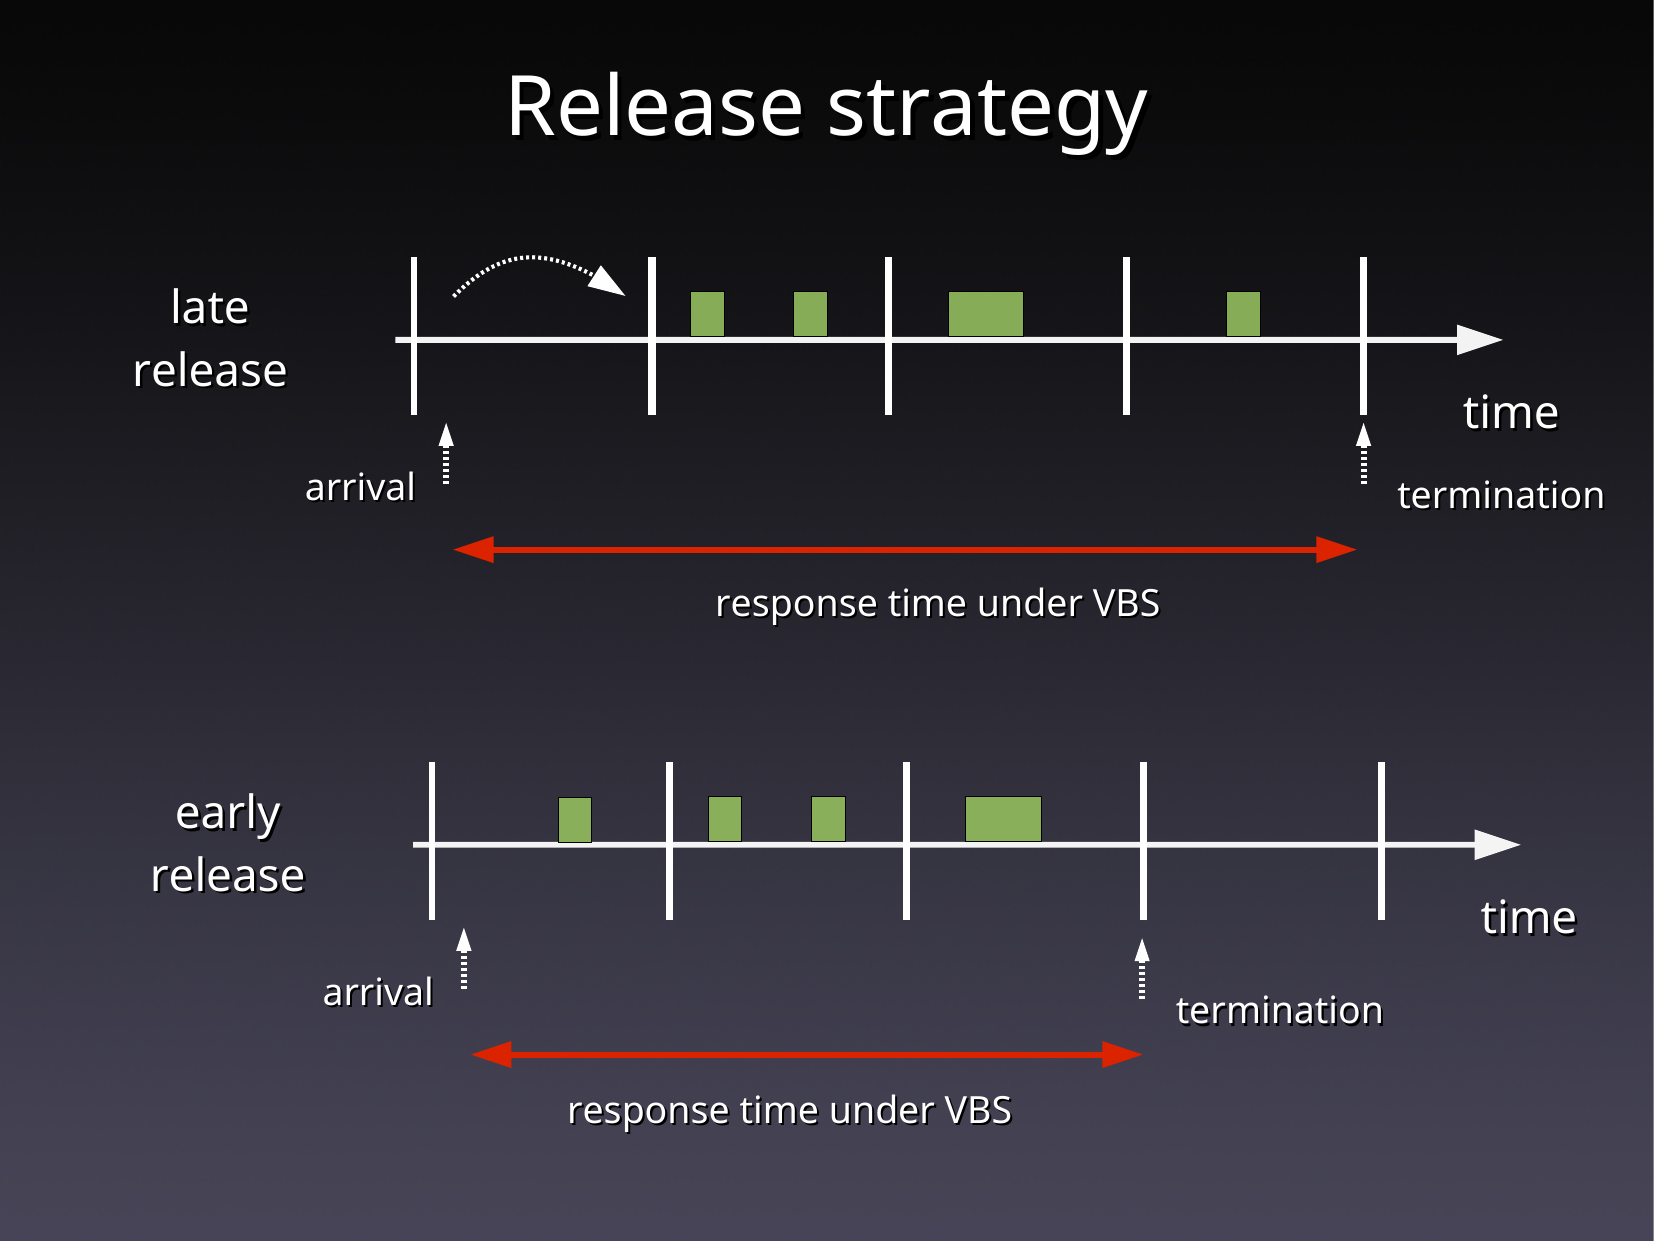

# Release strategy
late release
time
arrival
termination
response time under VBS
early release
time
arrival
termination
response time under VBS